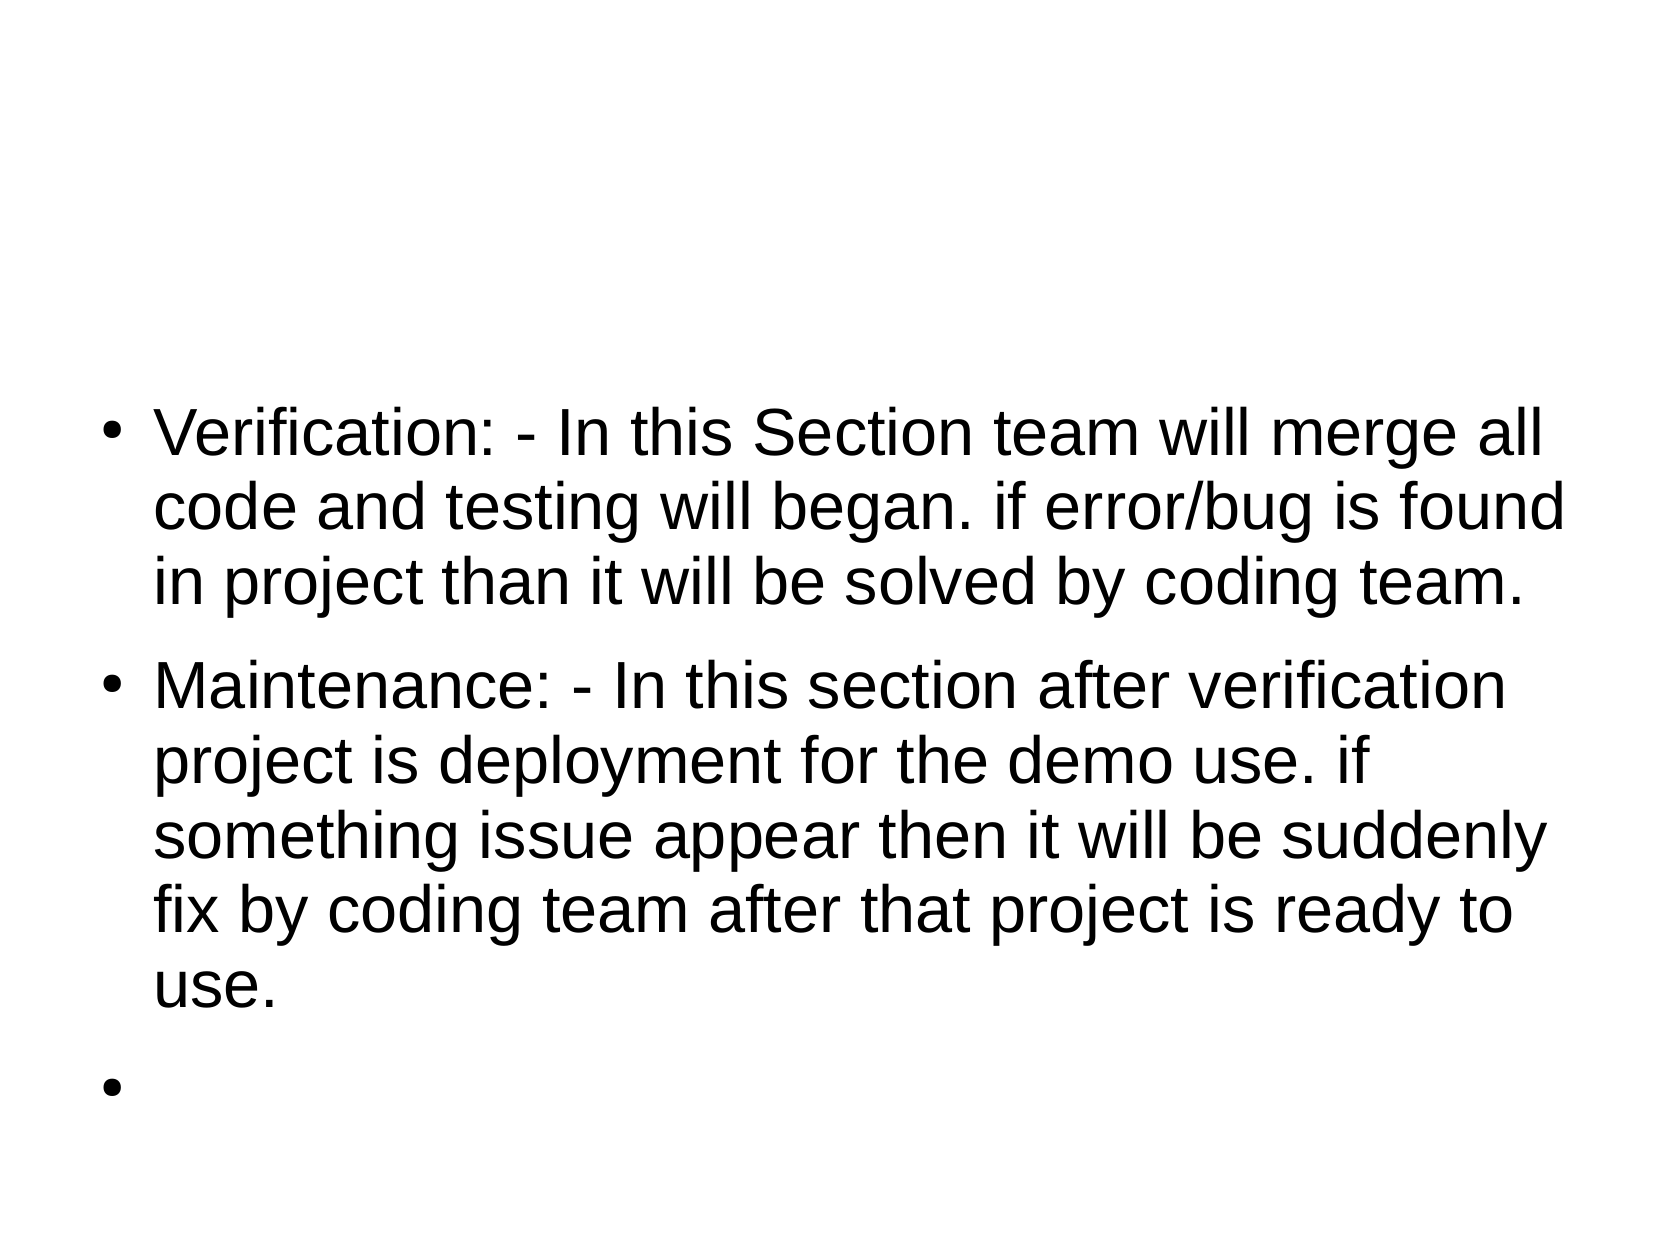

#
Verification: - In this Section team will merge all code and testing will began. if error/bug is found in project than it will be solved by coding team.
Maintenance: - In this section after verification project is deployment for the demo use. if something issue appear then it will be suddenly fix by coding team after that project is ready to use.